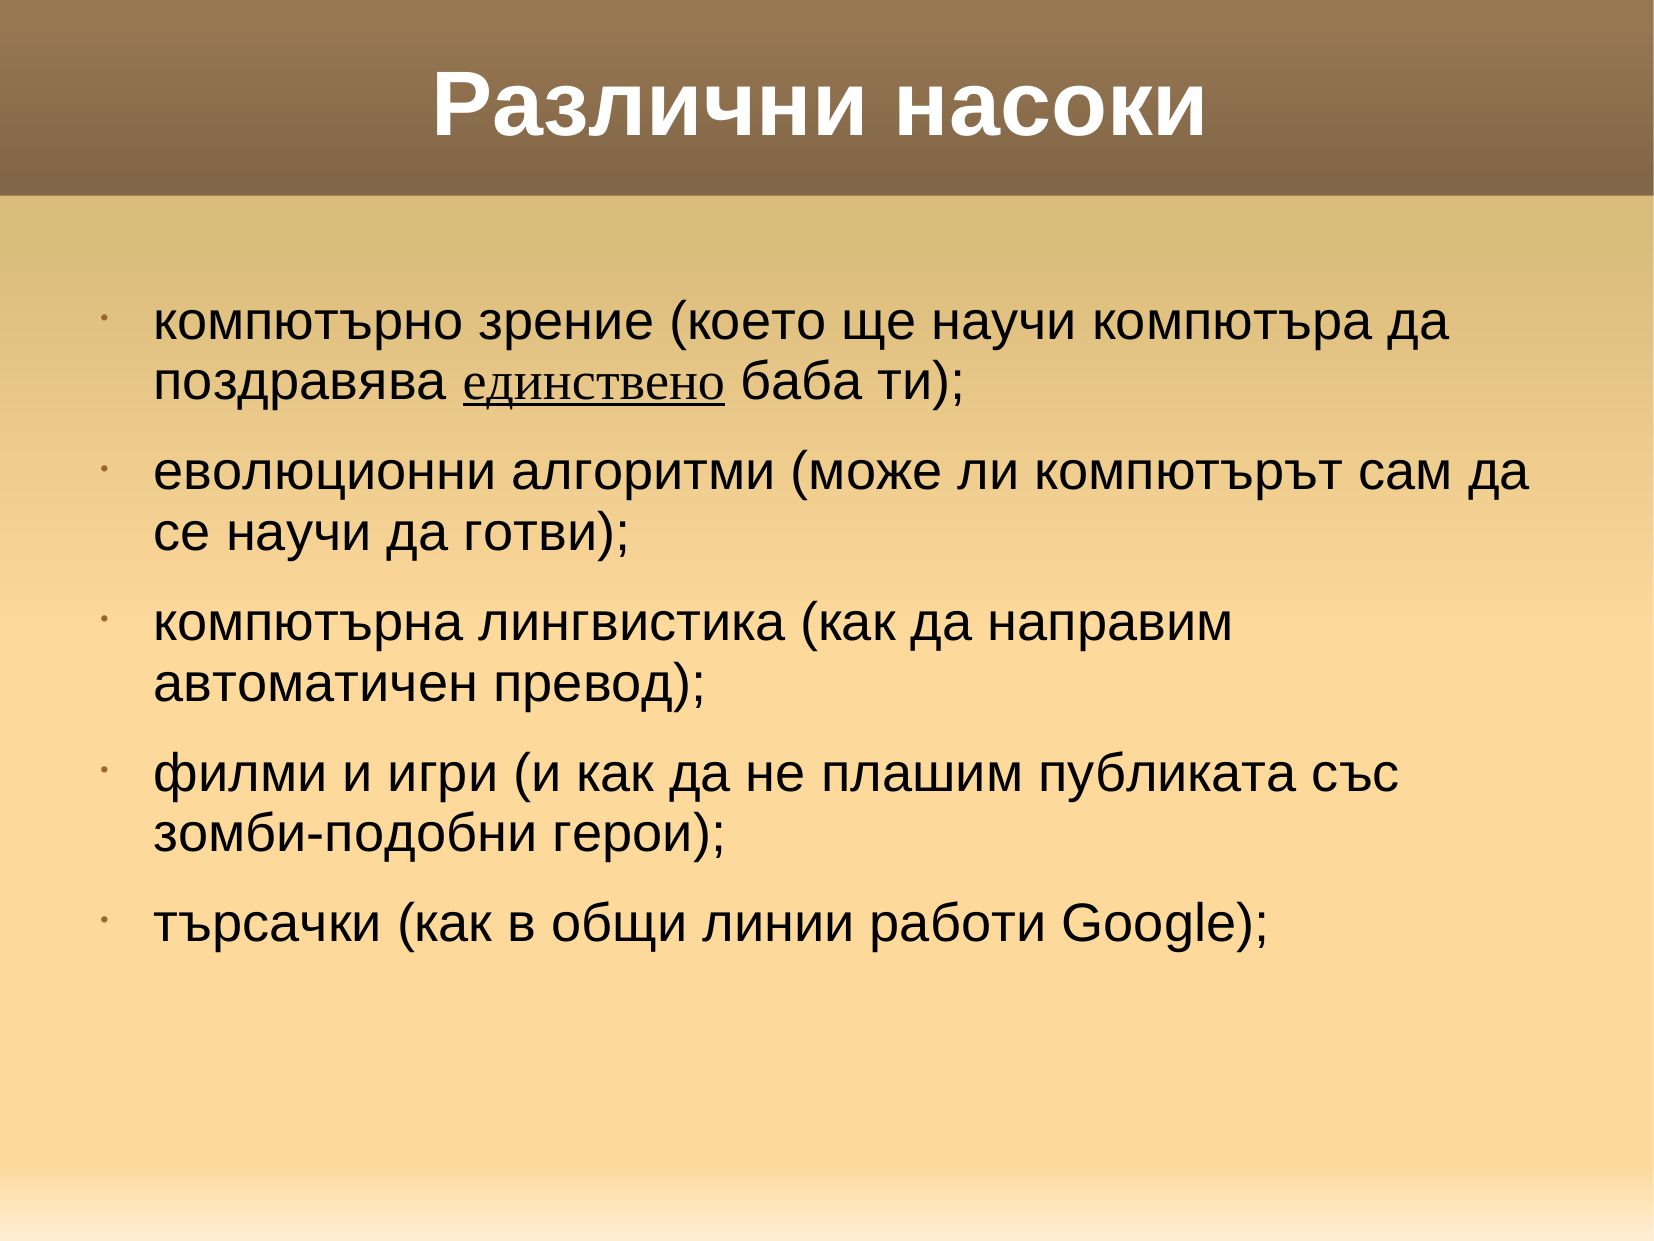

# Различни насоки
компютърно зрение (което ще научи компютъра да поздравява единствено баба ти);
еволюционни алгоритми (може ли компютърът сам да се научи да готви);
компютърна лингвистика (как да направим автоматичен превод);
филми и игри (и как да не плашим публиката със зомби-подобни герои);
търсачки (как в общи линии работи Google);